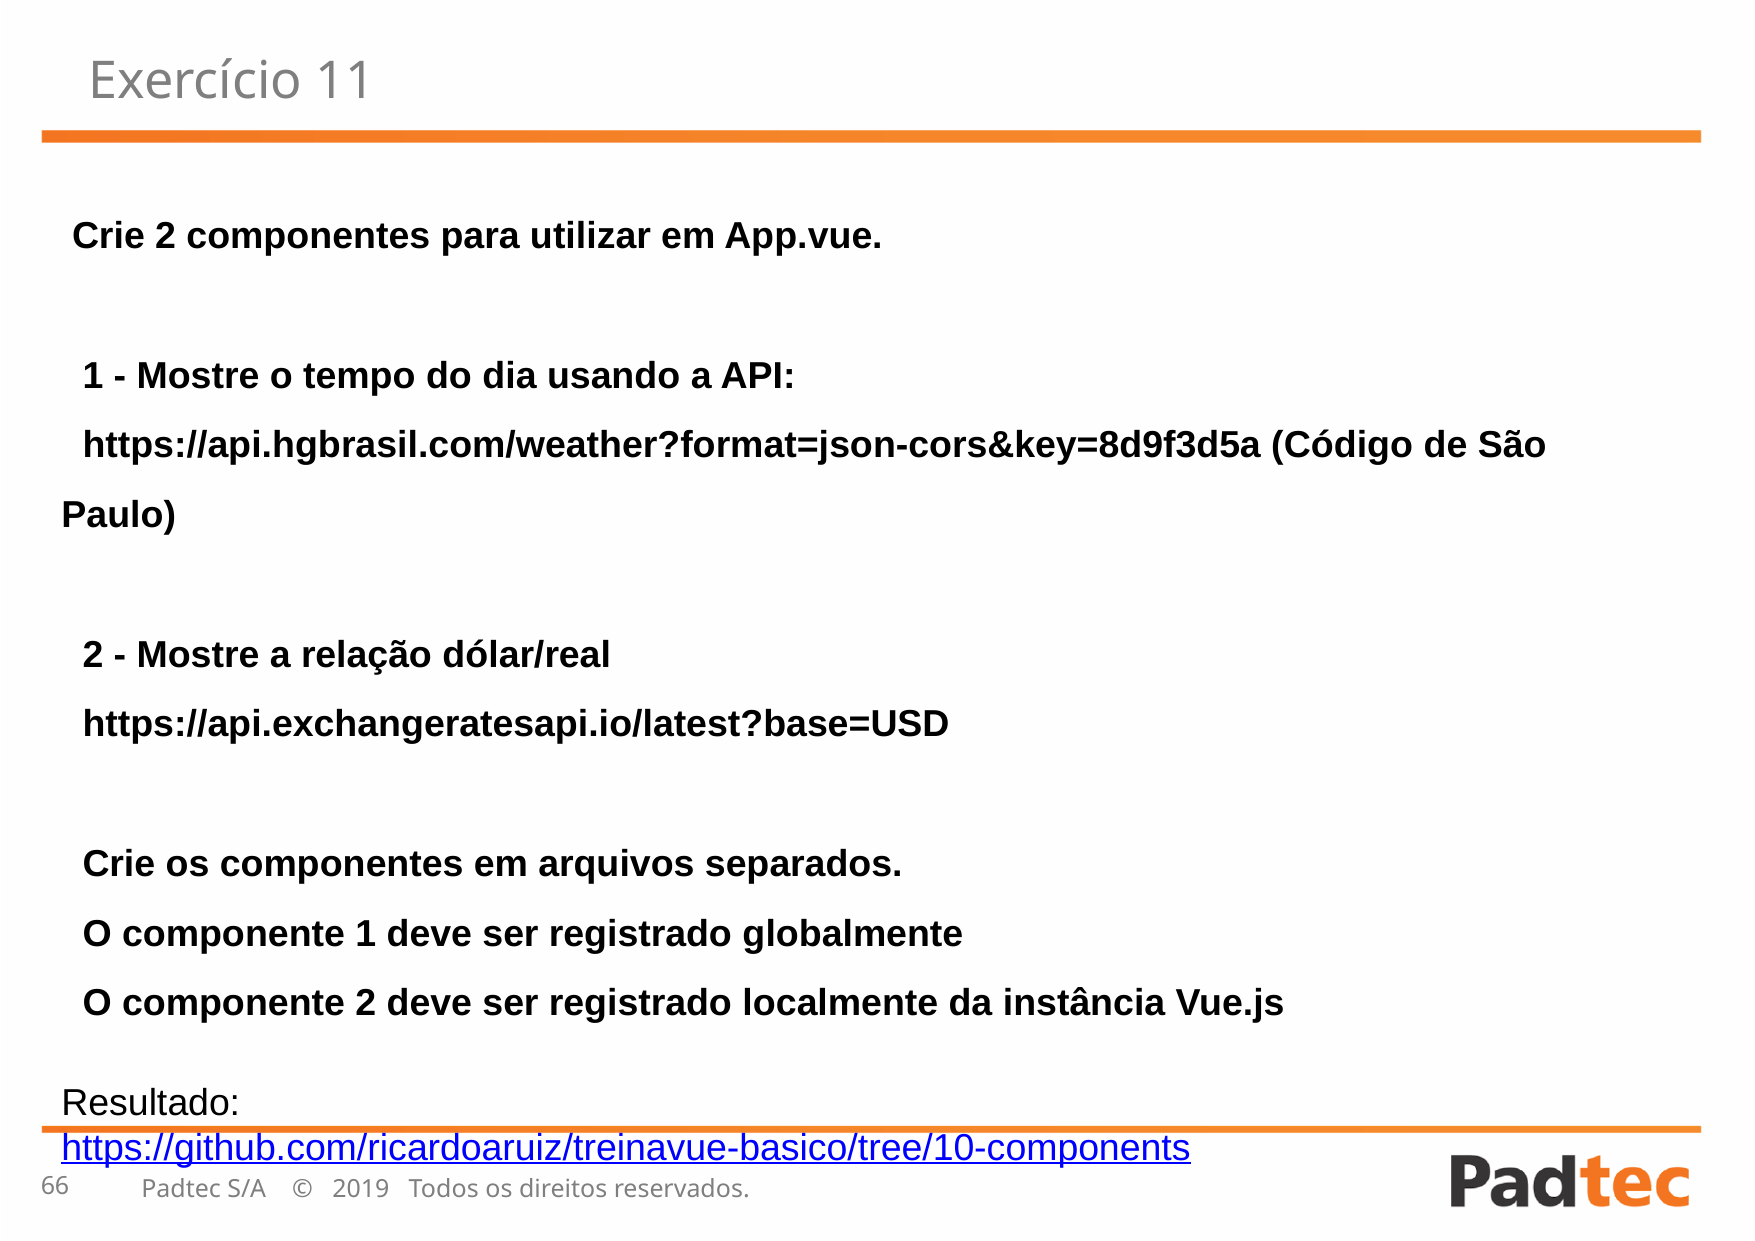

# Exercício 11
 Crie 2 componentes para utilizar em App.vue.
 1 - Mostre o tempo do dia usando a API:
 https://api.hgbrasil.com/weather?format=json-cors&key=8d9f3d5a (Código de São Paulo)
 2 - Mostre a relação dólar/real
 https://api.exchangeratesapi.io/latest?base=USD
 Crie os componentes em arquivos separados.
 O componente 1 deve ser registrado globalmente
 O componente 2 deve ser registrado localmente da instância Vue.js
Resultado:
https://github.com/ricardoaruiz/treinavue-basico/tree/10-components